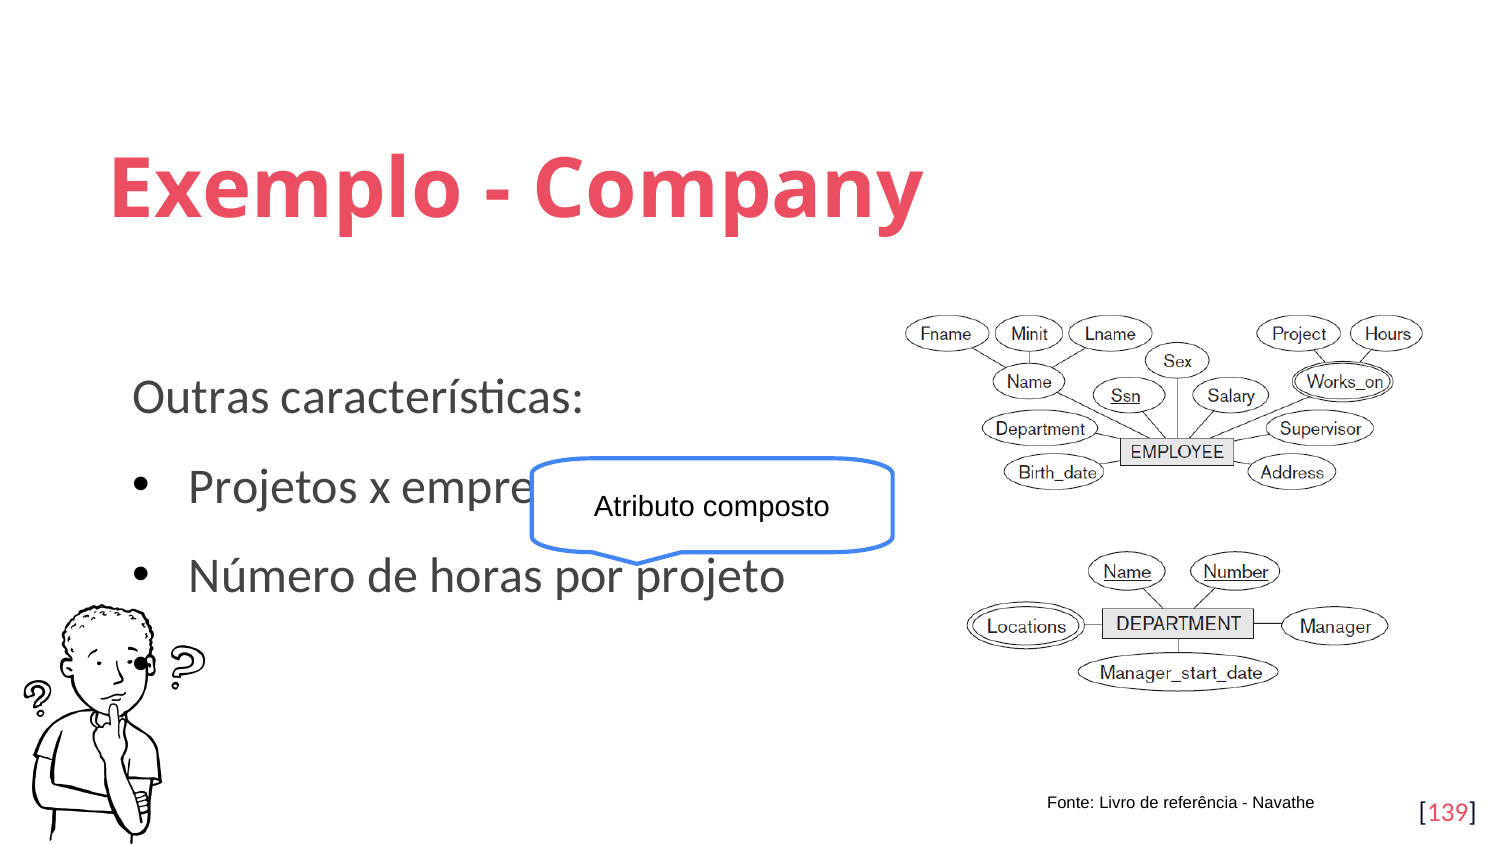

Exemplo - Company
Outras características:
Projetos x empregados
Número de horas por projeto
Atributo composto
Fonte: Livro de referência - Navathe